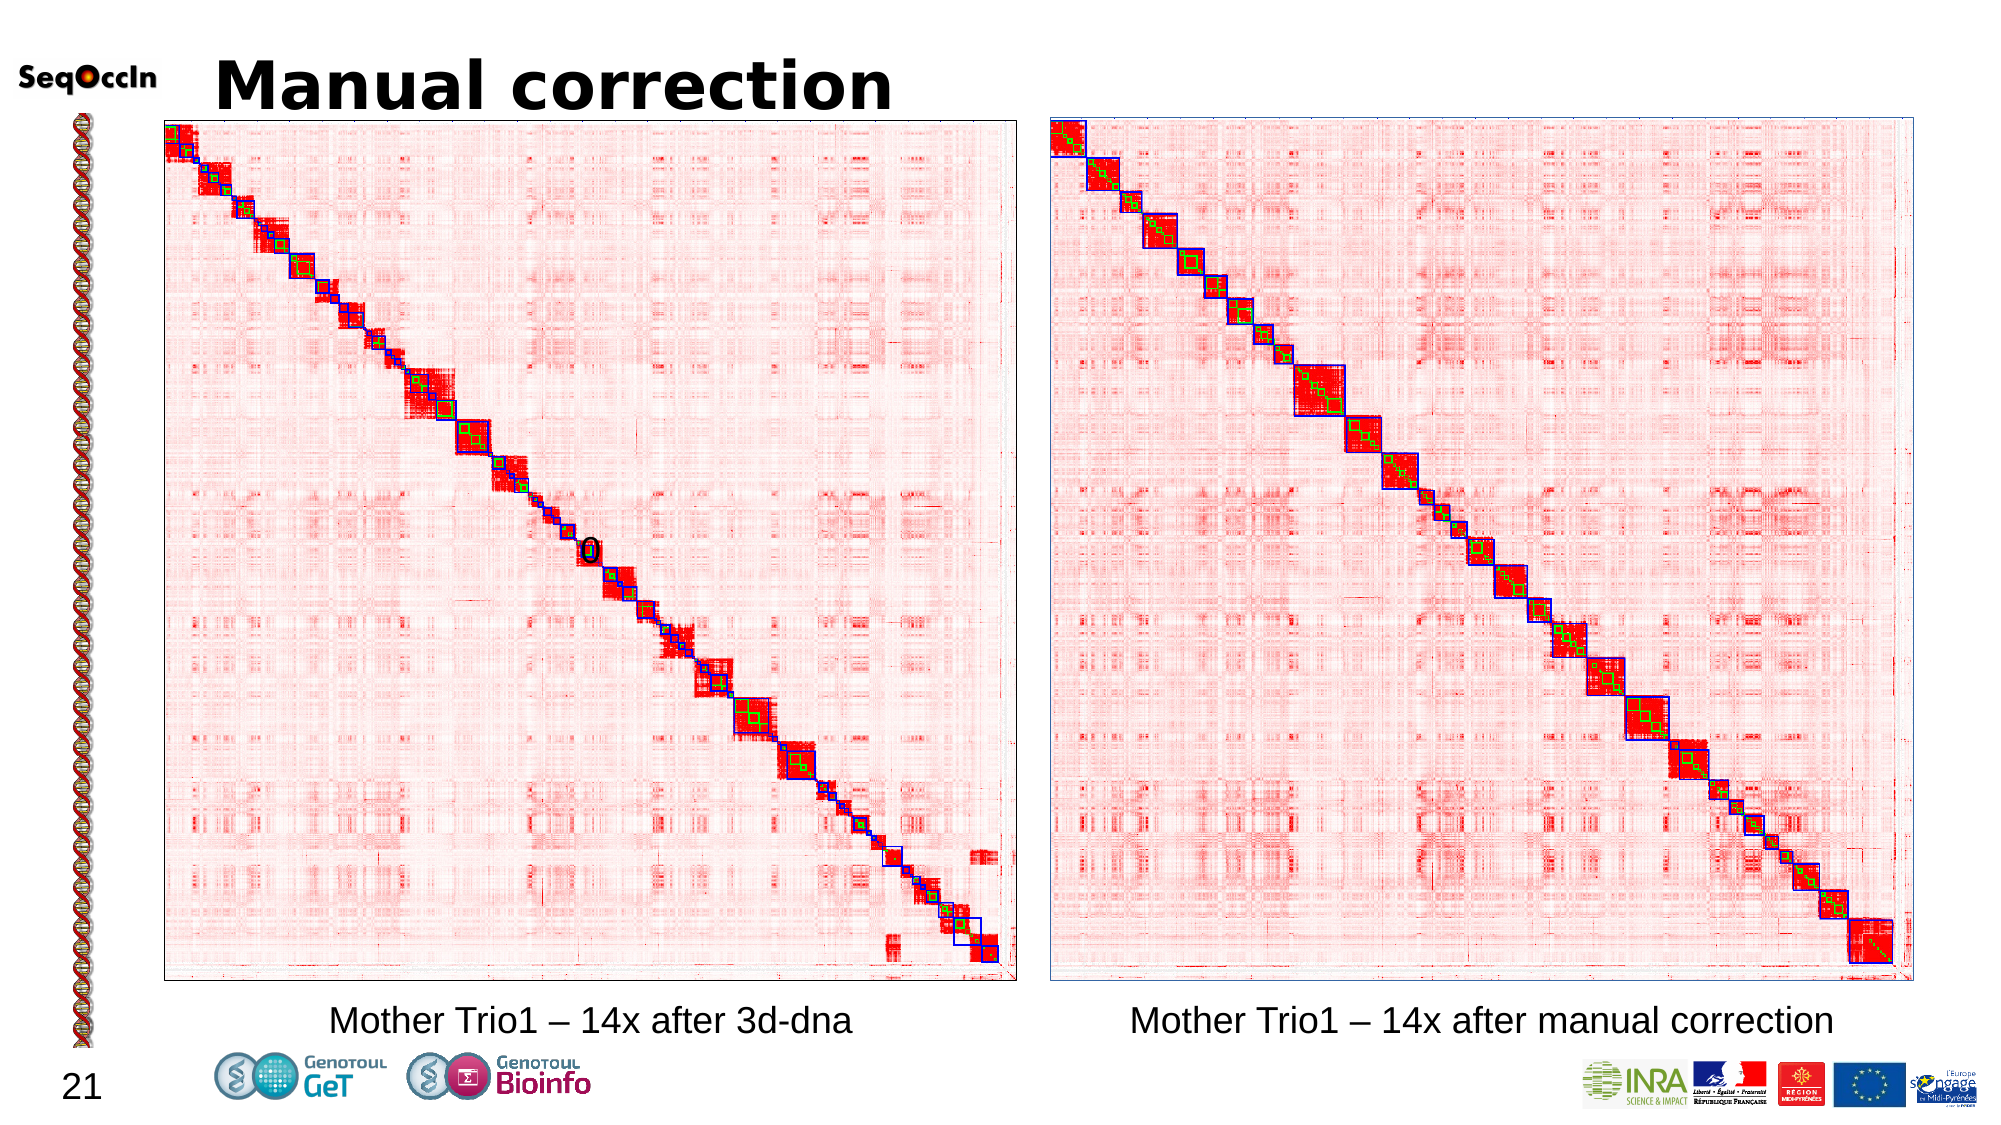

# Manual correction
0
Mother Trio1 – 14x after 3d-dna
Mother Trio1 – 14x after manual correction